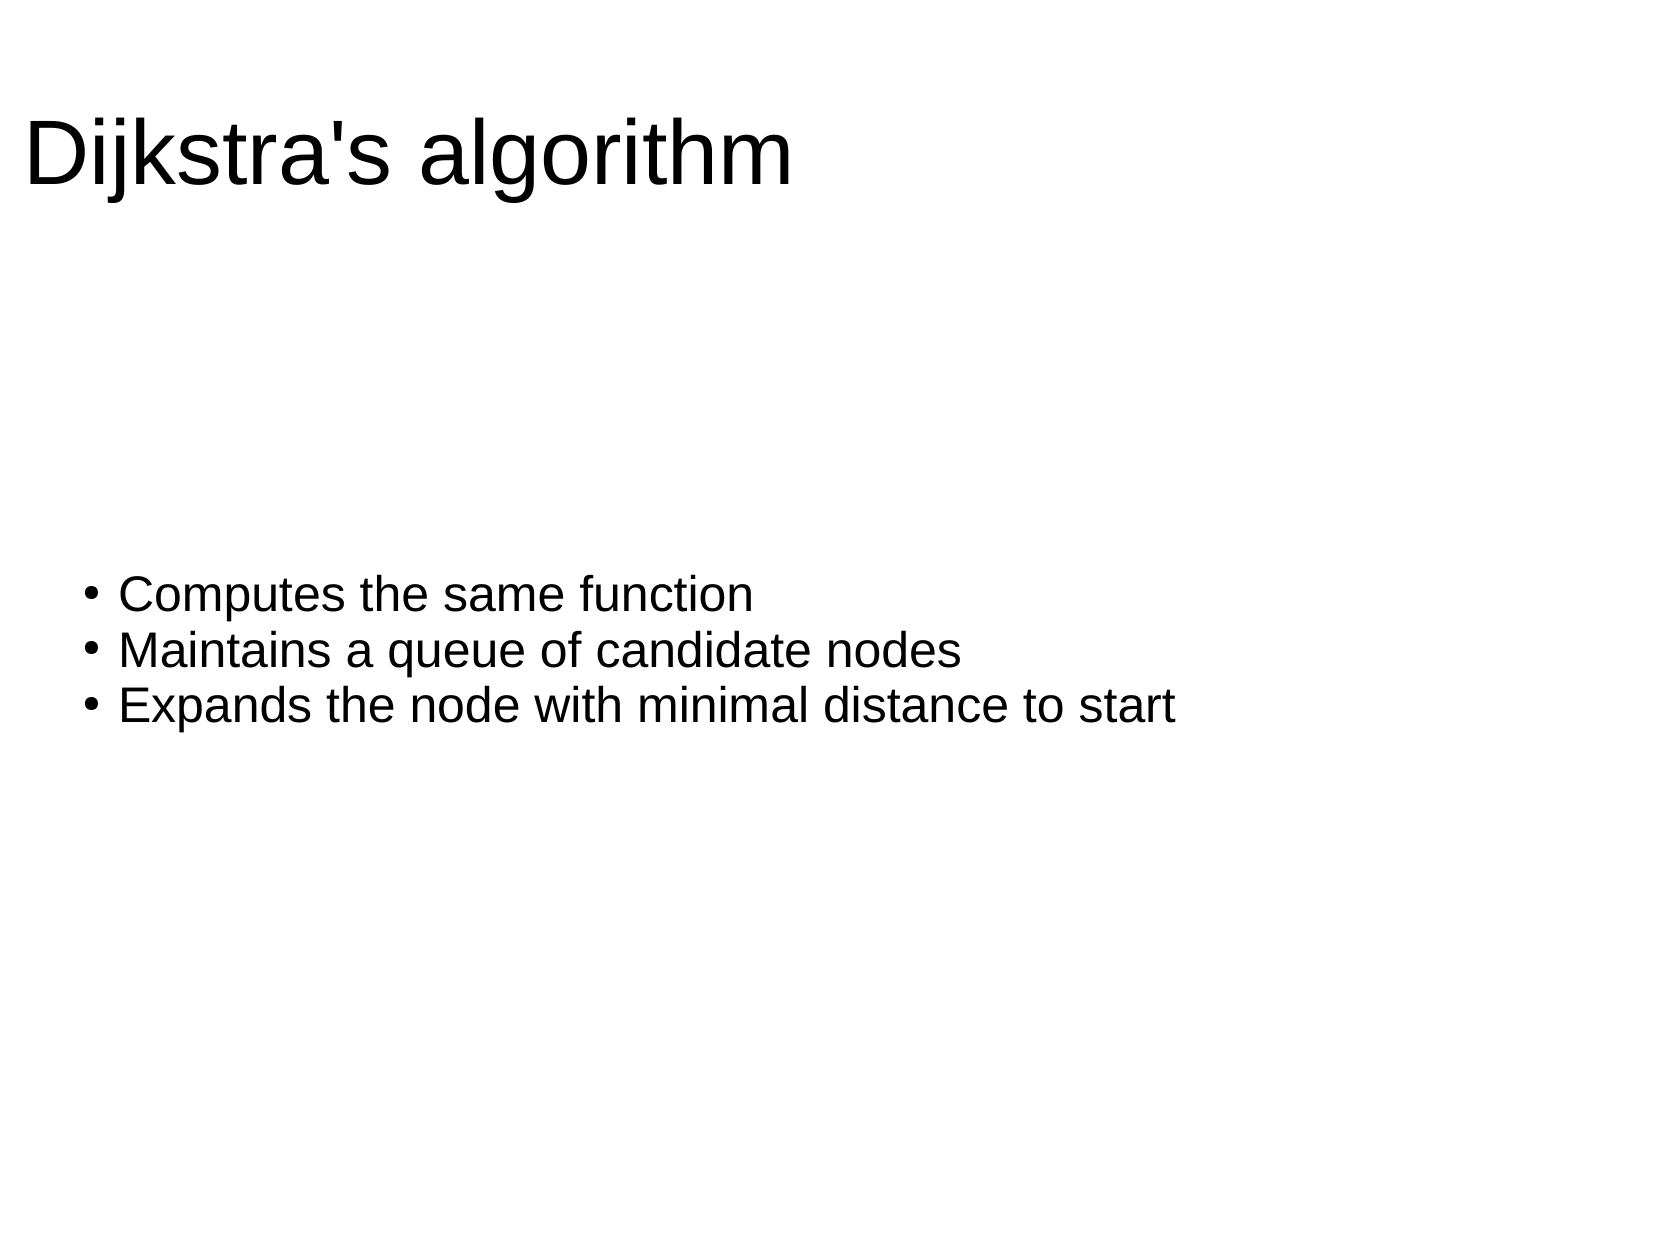

# Dijkstra's algorithm
Computes the same function
Maintains a queue of candidate nodes
Expands the node with minimal distance to start